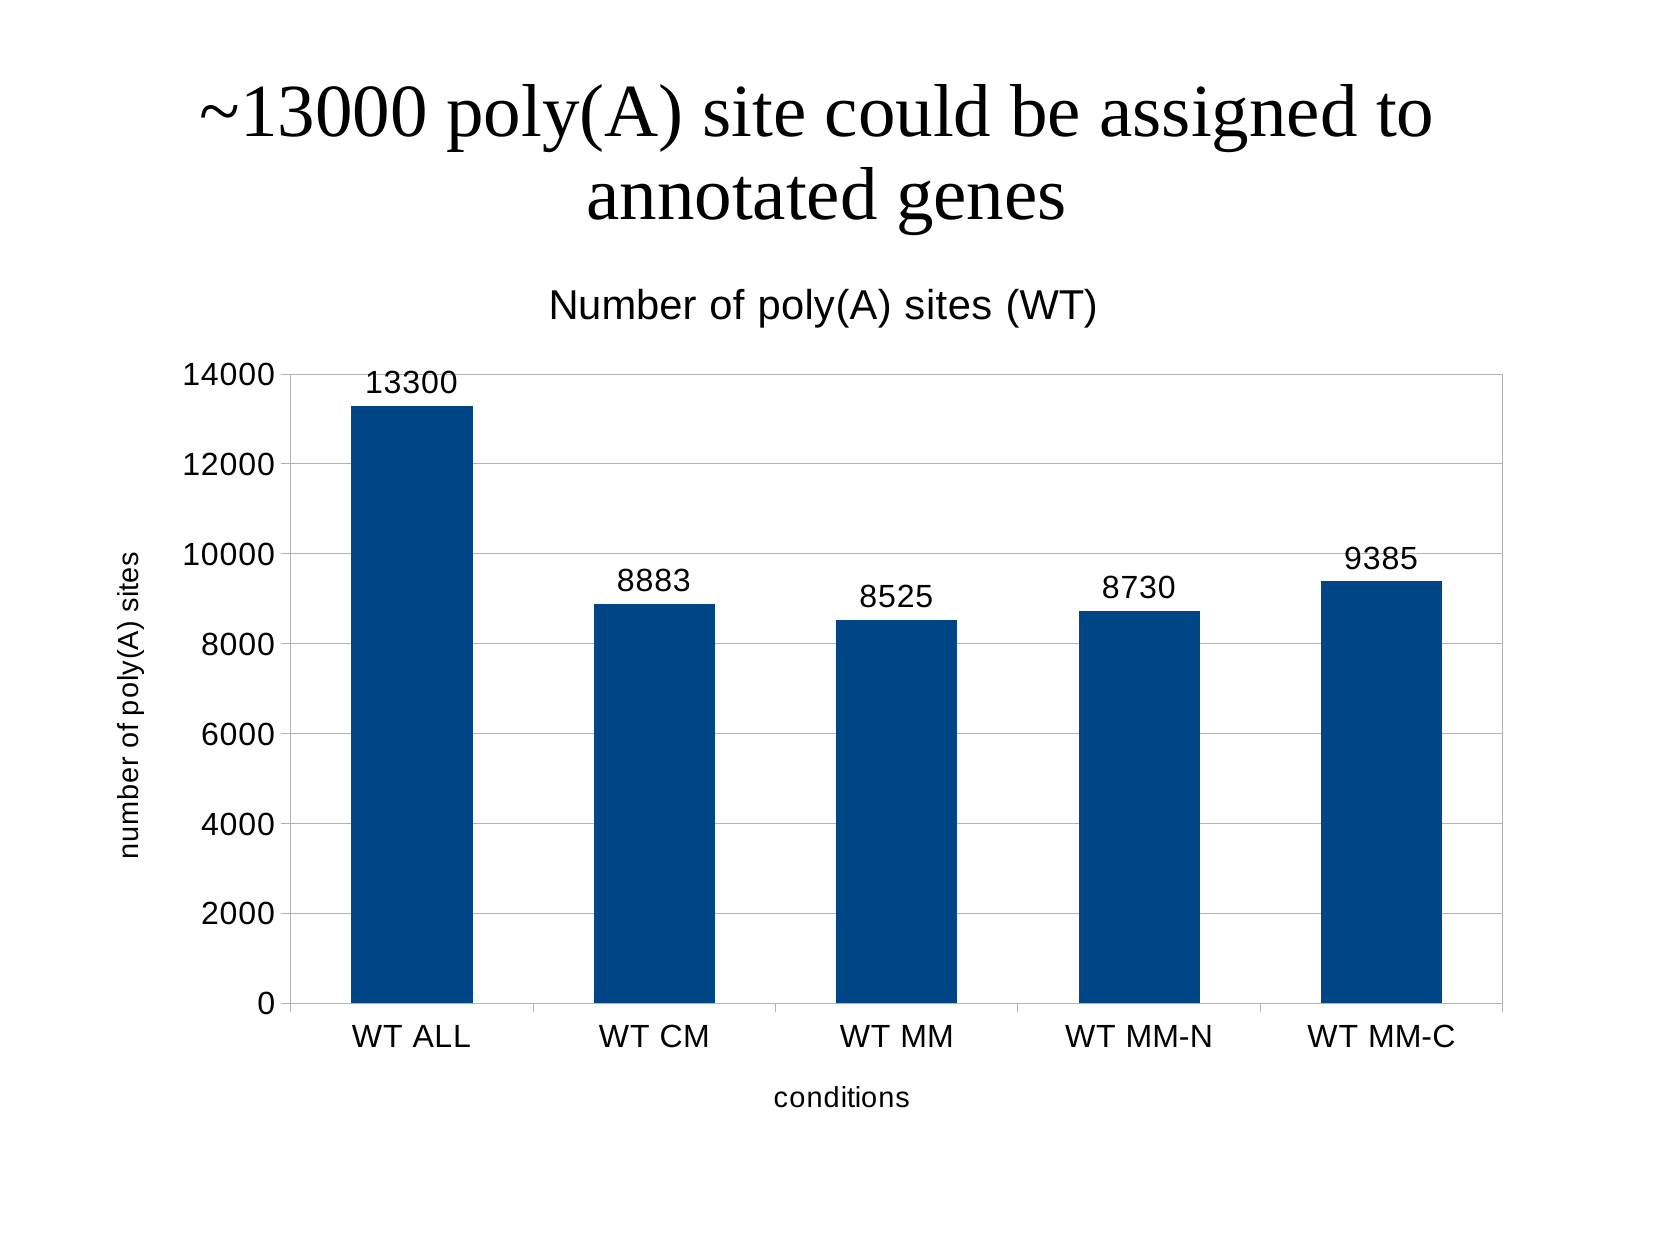

# ~13000 poly(A) site could be assigned to annotated genes
### Chart: Number of poly(A) sites (WT)
| Category | Column E |
|---|---|
| WT ALL | 13300.0 |
| WT CM | 8883.0 |
| WT MM | 8525.0 |
| WT MM-N | 8730.0 |
| WT MM-C | 9385.0 |